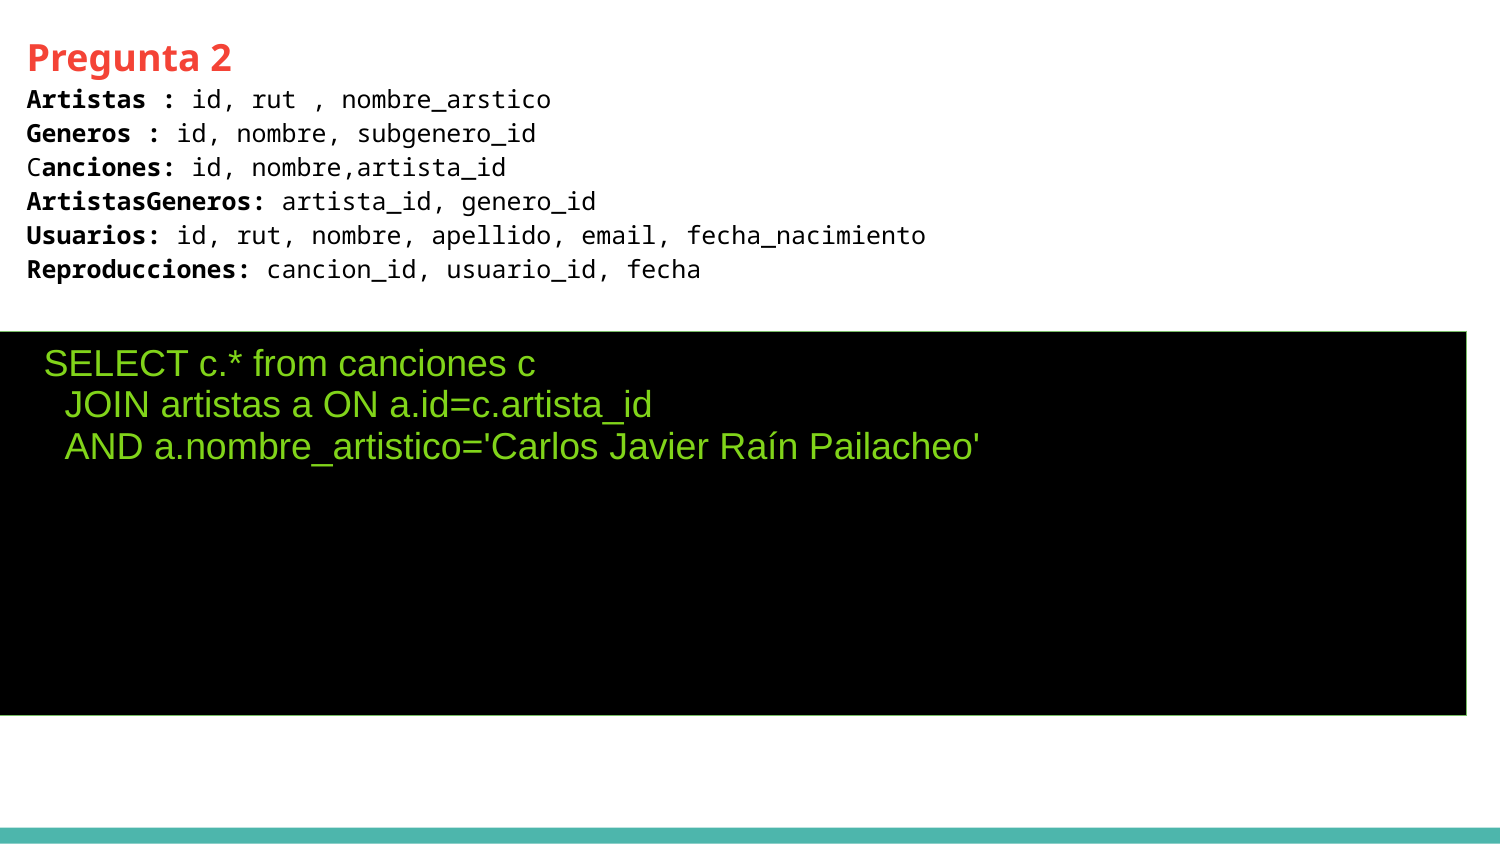

Pregunta 2
Artistas : id, rut , nombre_arstico
Generos : id, nombre, subgenero_id
Canciones: id, nombre,artista_id
ArtistasGeneros: artista_id, genero_id
Usuarios: id, rut, nombre, apellido, email, fecha_nacimiento
Reproducciones: cancion_id, usuario_id, fecha
6 - Cuales son las canciones del individuo ‘Carlos Javier Raín Pailacheo’
| |
| --- |
SELECT c.* from canciones c
 JOIN artistas a ON a.id=c.artista_id
 AND a.nombre_artistico='Carlos Javier Raín Pailacheo'